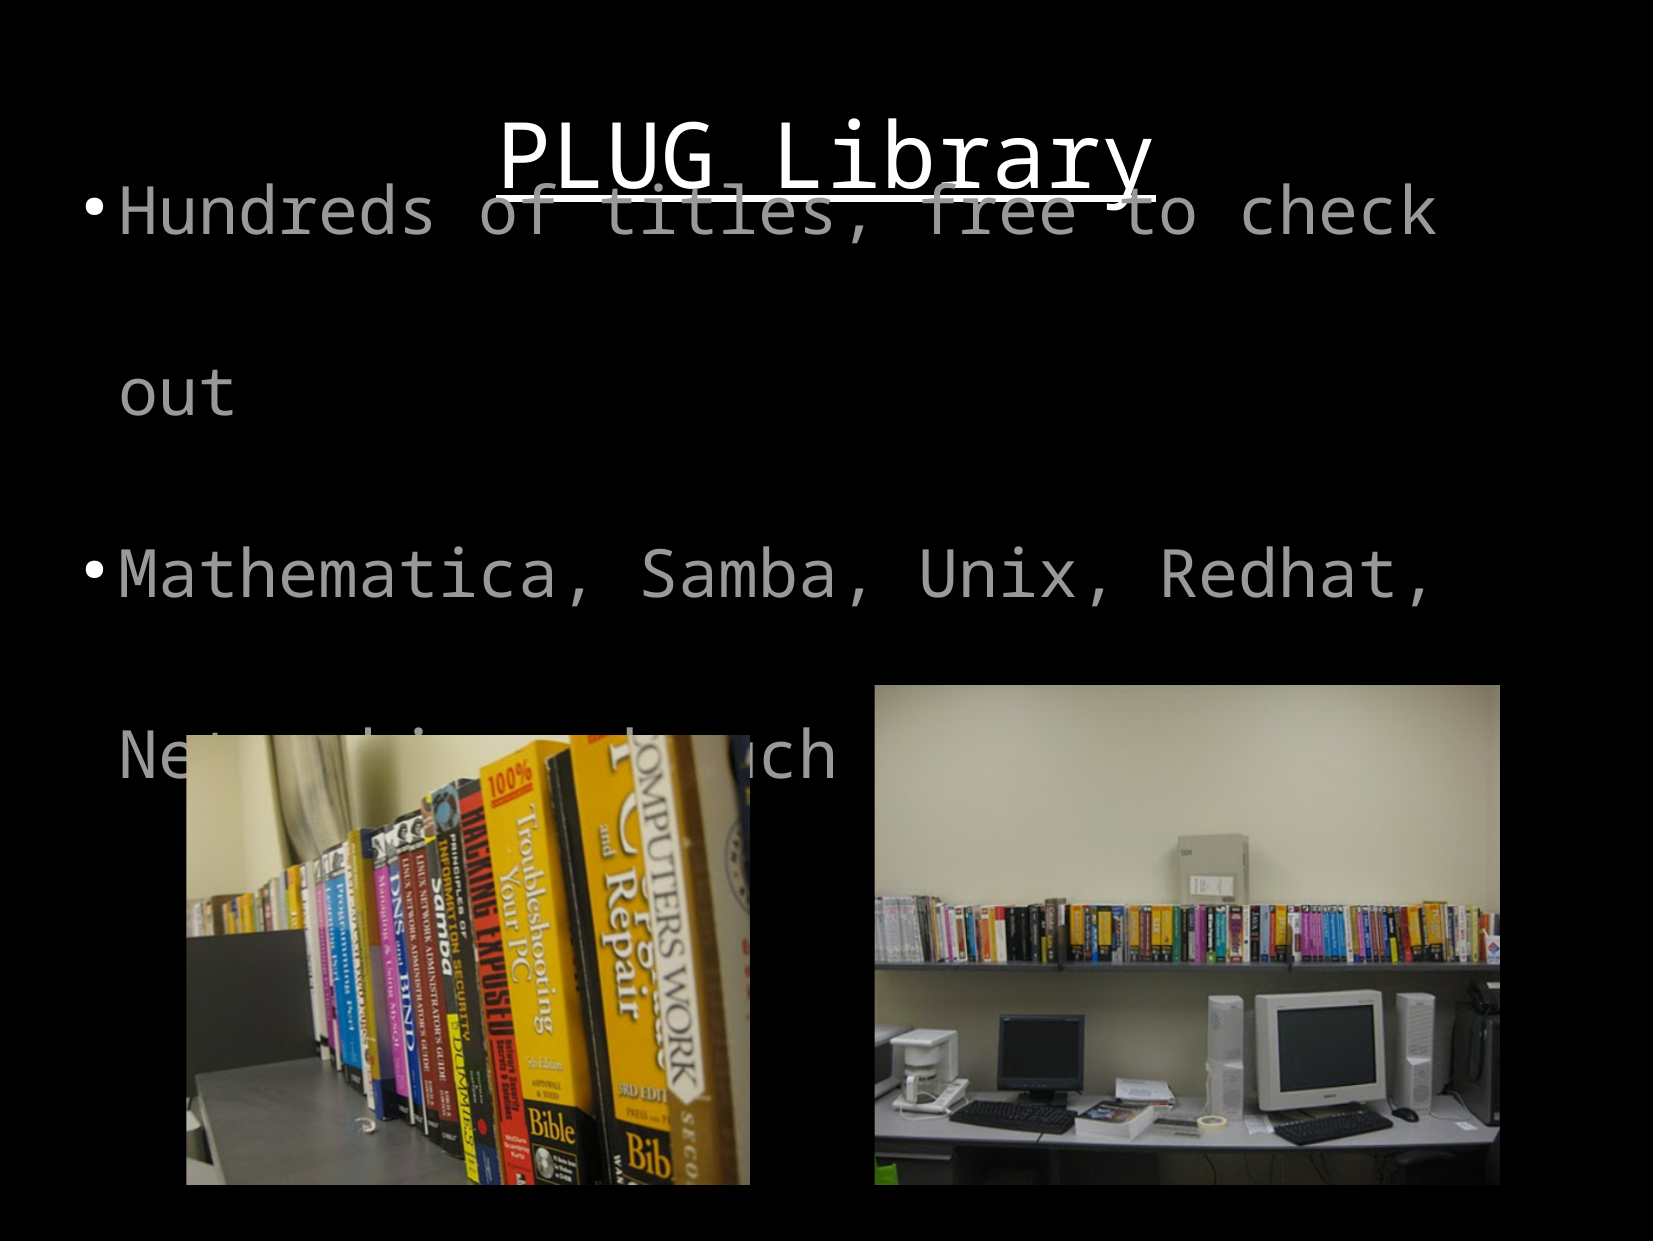

# PLUG Library
Hundreds of titles, free to check out
Mathematica, Samba, Unix, Redhat, Networkingand much more!